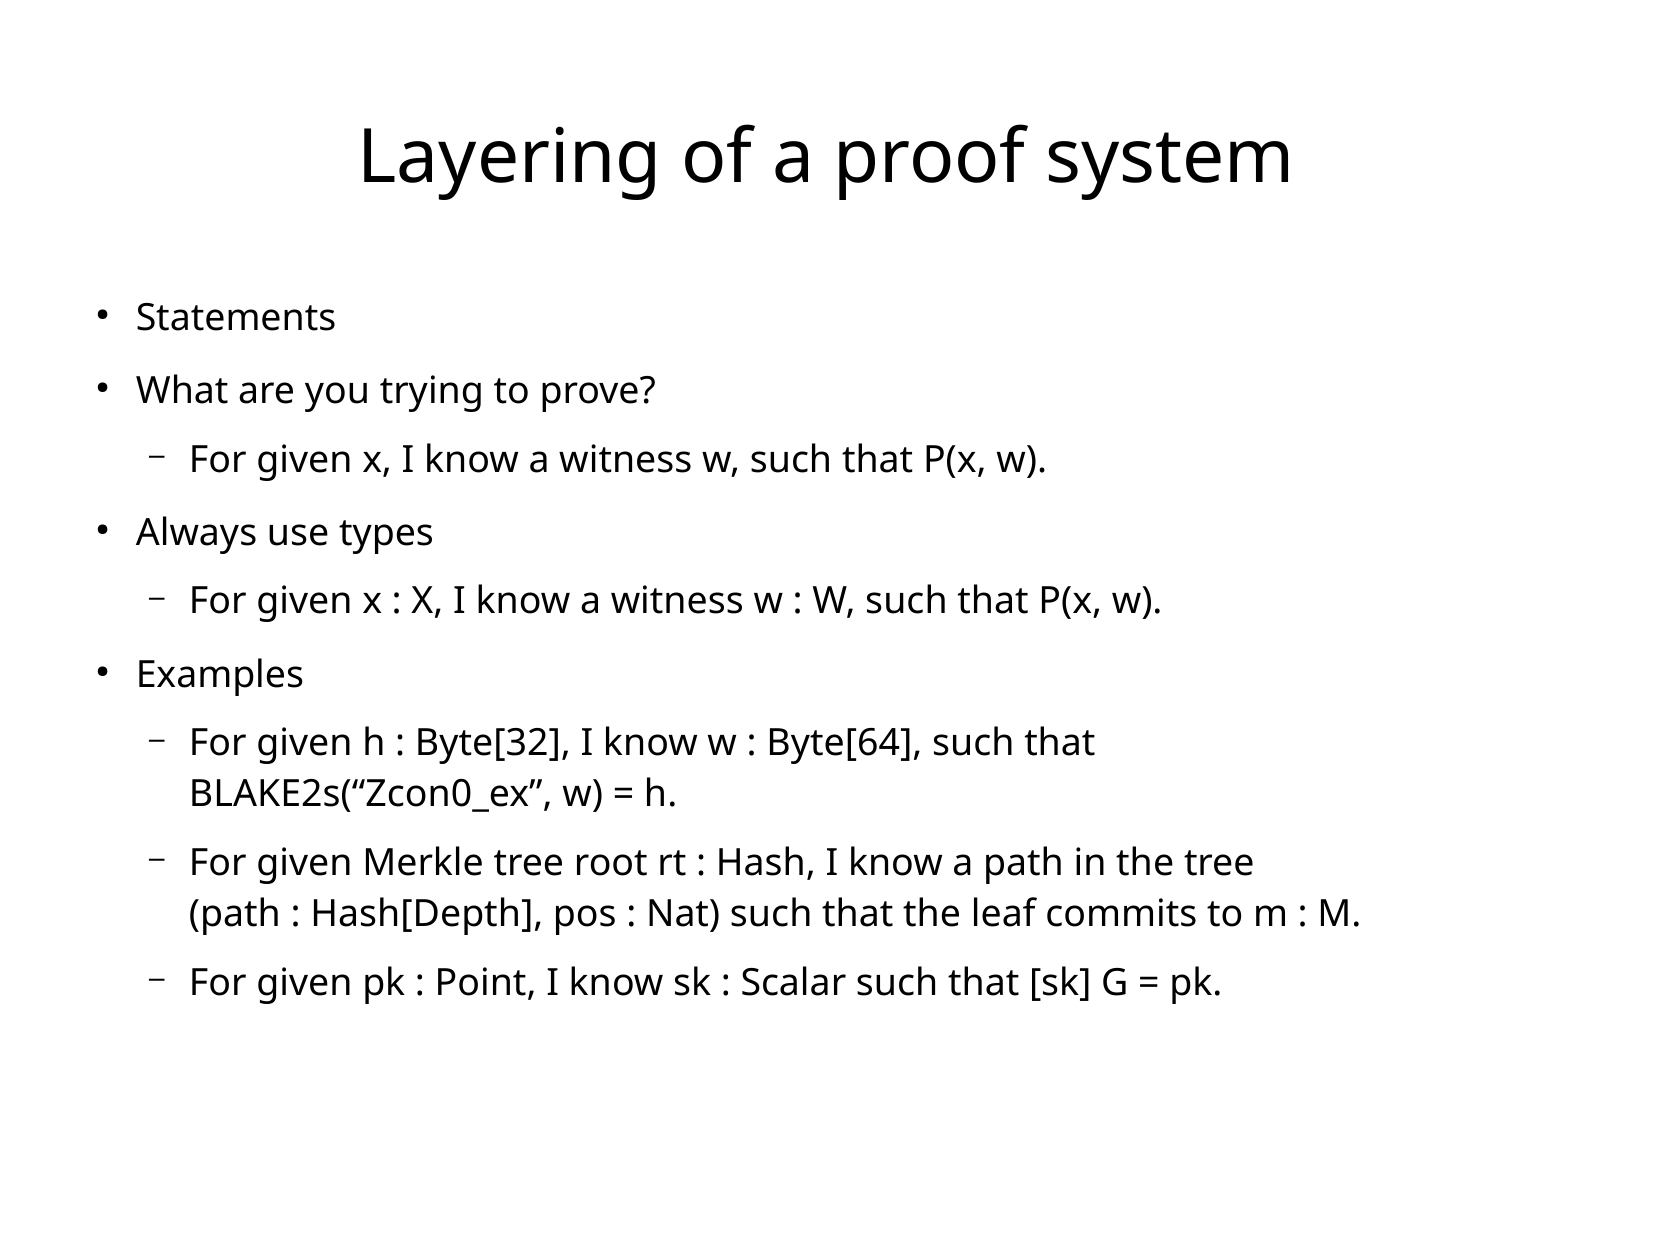

# Layering of a proof system
Statements
What are you trying to prove?
For given x, I know a witness w, such that P(x, w).
Always use types
For given x : X, I know a witness w : W, such that P(x, w).
Examples
For given h : Byte[32], I know w : Byte[64], such that BLAKE2s(“Zcon0_ex”, w) = h.
For given Merkle tree root rt : Hash, I know a path in the tree (path : Hash[Depth], pos : Nat) such that the leaf commits to m : M.
For given pk : Point, I know sk : Scalar such that [sk] G = pk.